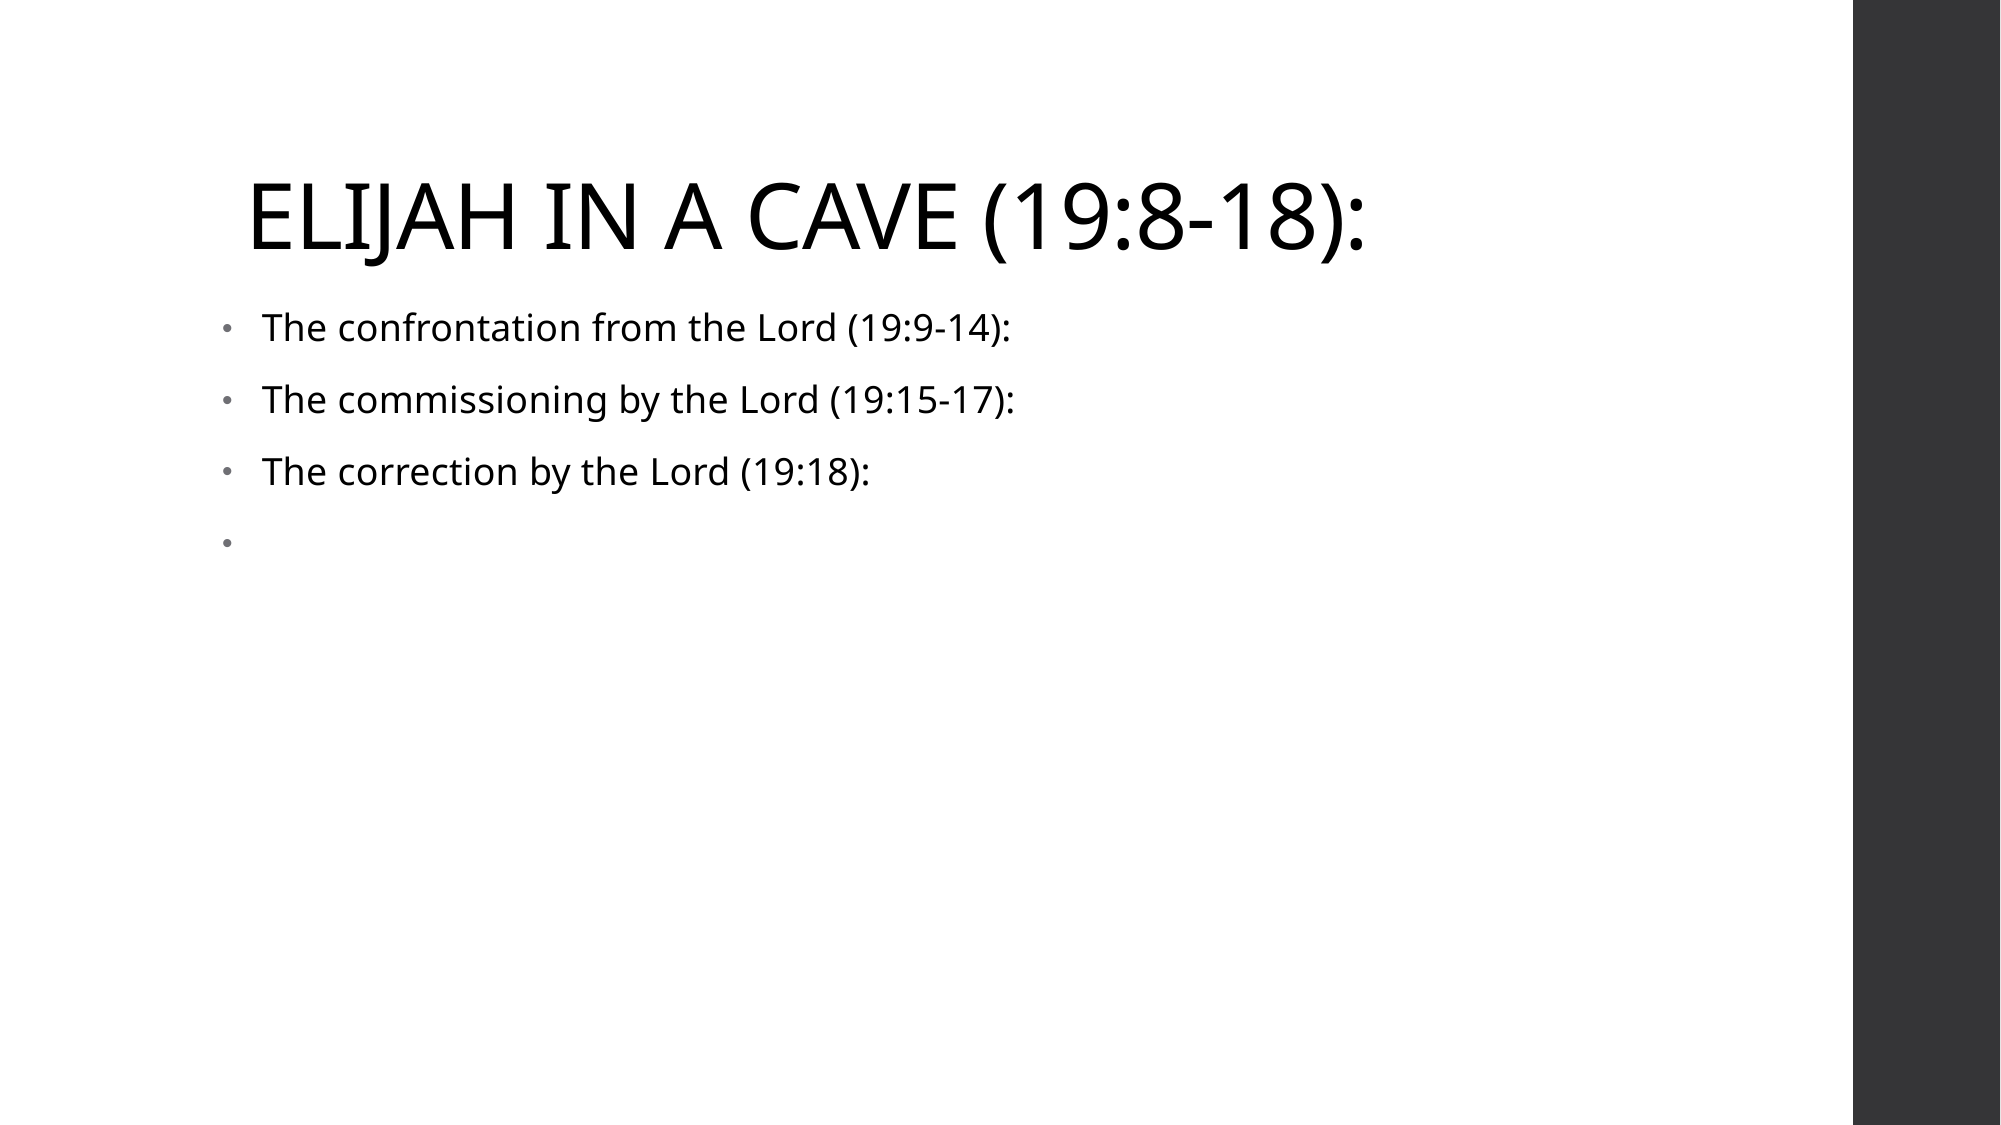

# ELIJAH IN A CAVE (19:8-18):
 The confrontation from the Lord (19:9-14):
 The commissioning by the Lord (19:15-17):
 The correction by the Lord (19:18):